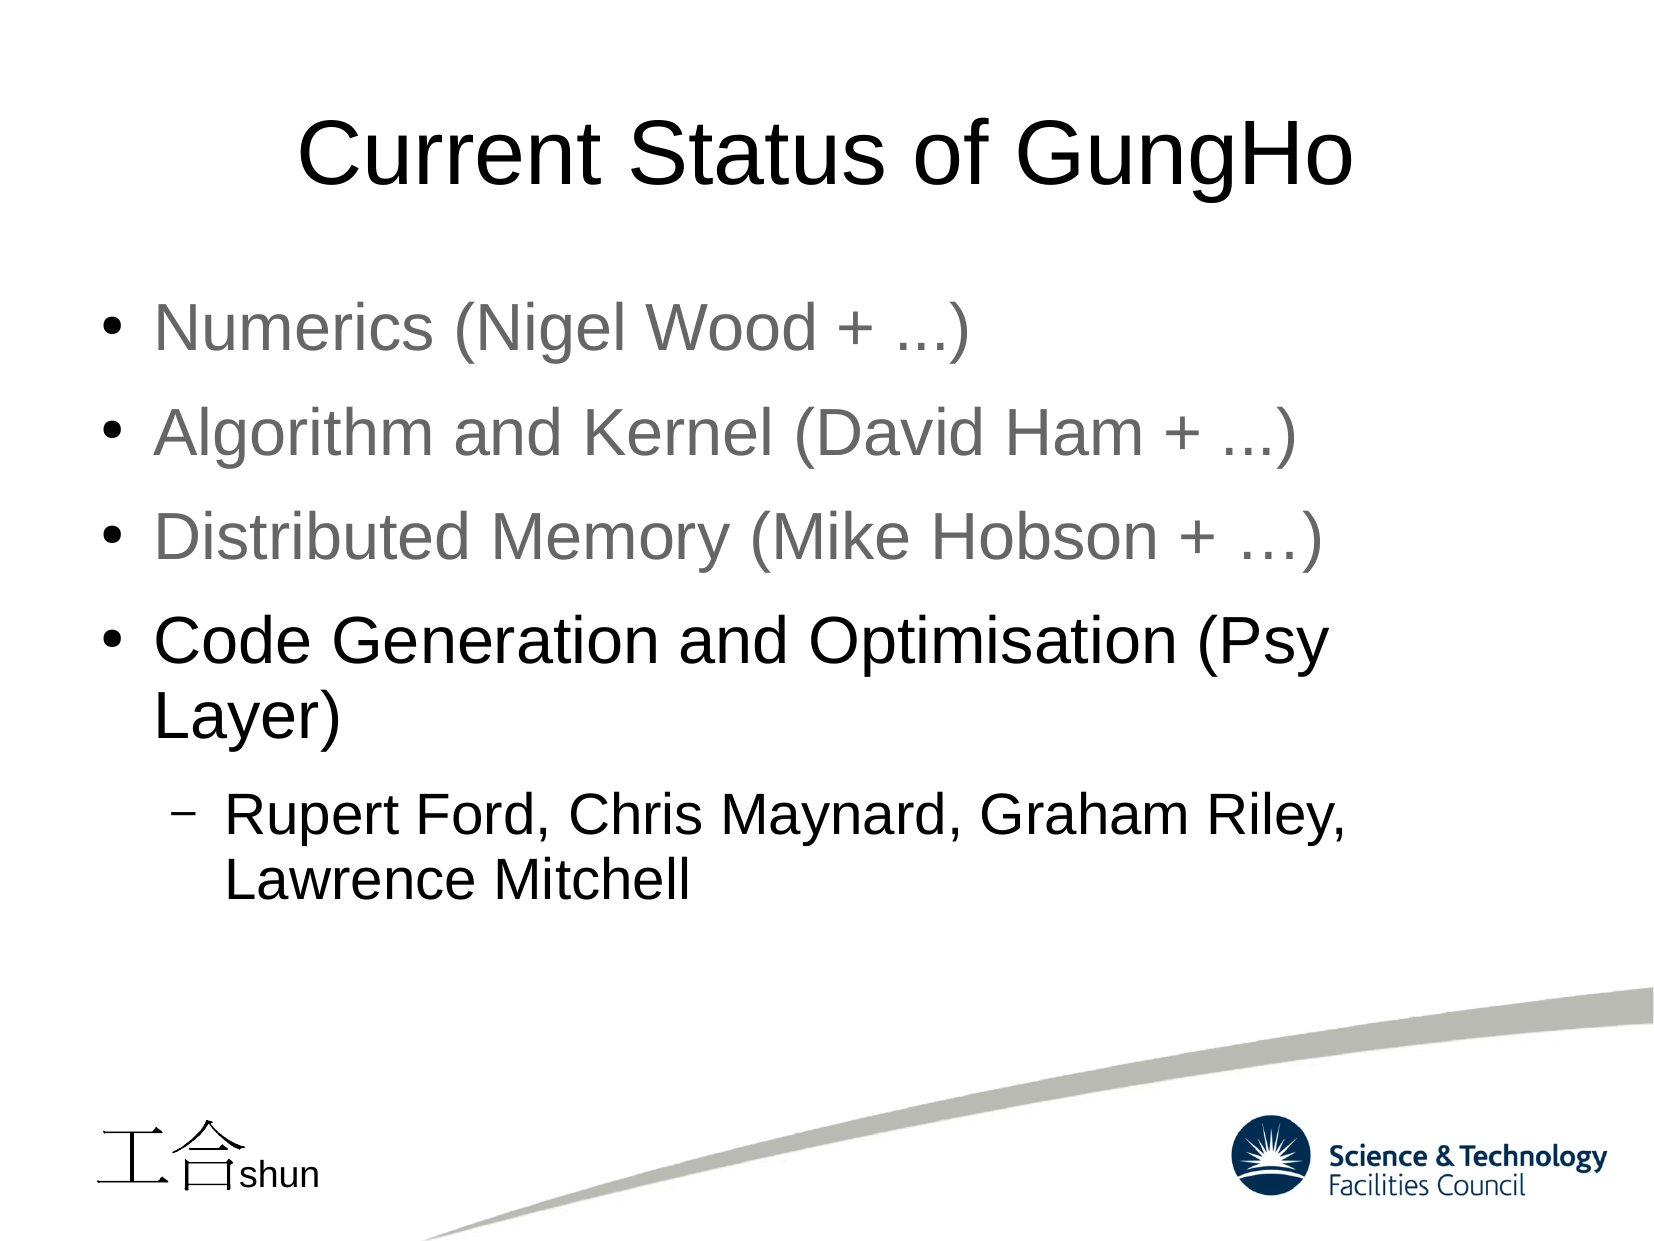

# Current Status of GungHo
Numerics (Nigel Wood + ...)
Algorithm and Kernel (David Ham + ...)
Distributed Memory (Mike Hobson + …)
Code Generation and Optimisation (Psy Layer)
Rupert Ford, Chris Maynard, Graham Riley, Lawrence Mitchell